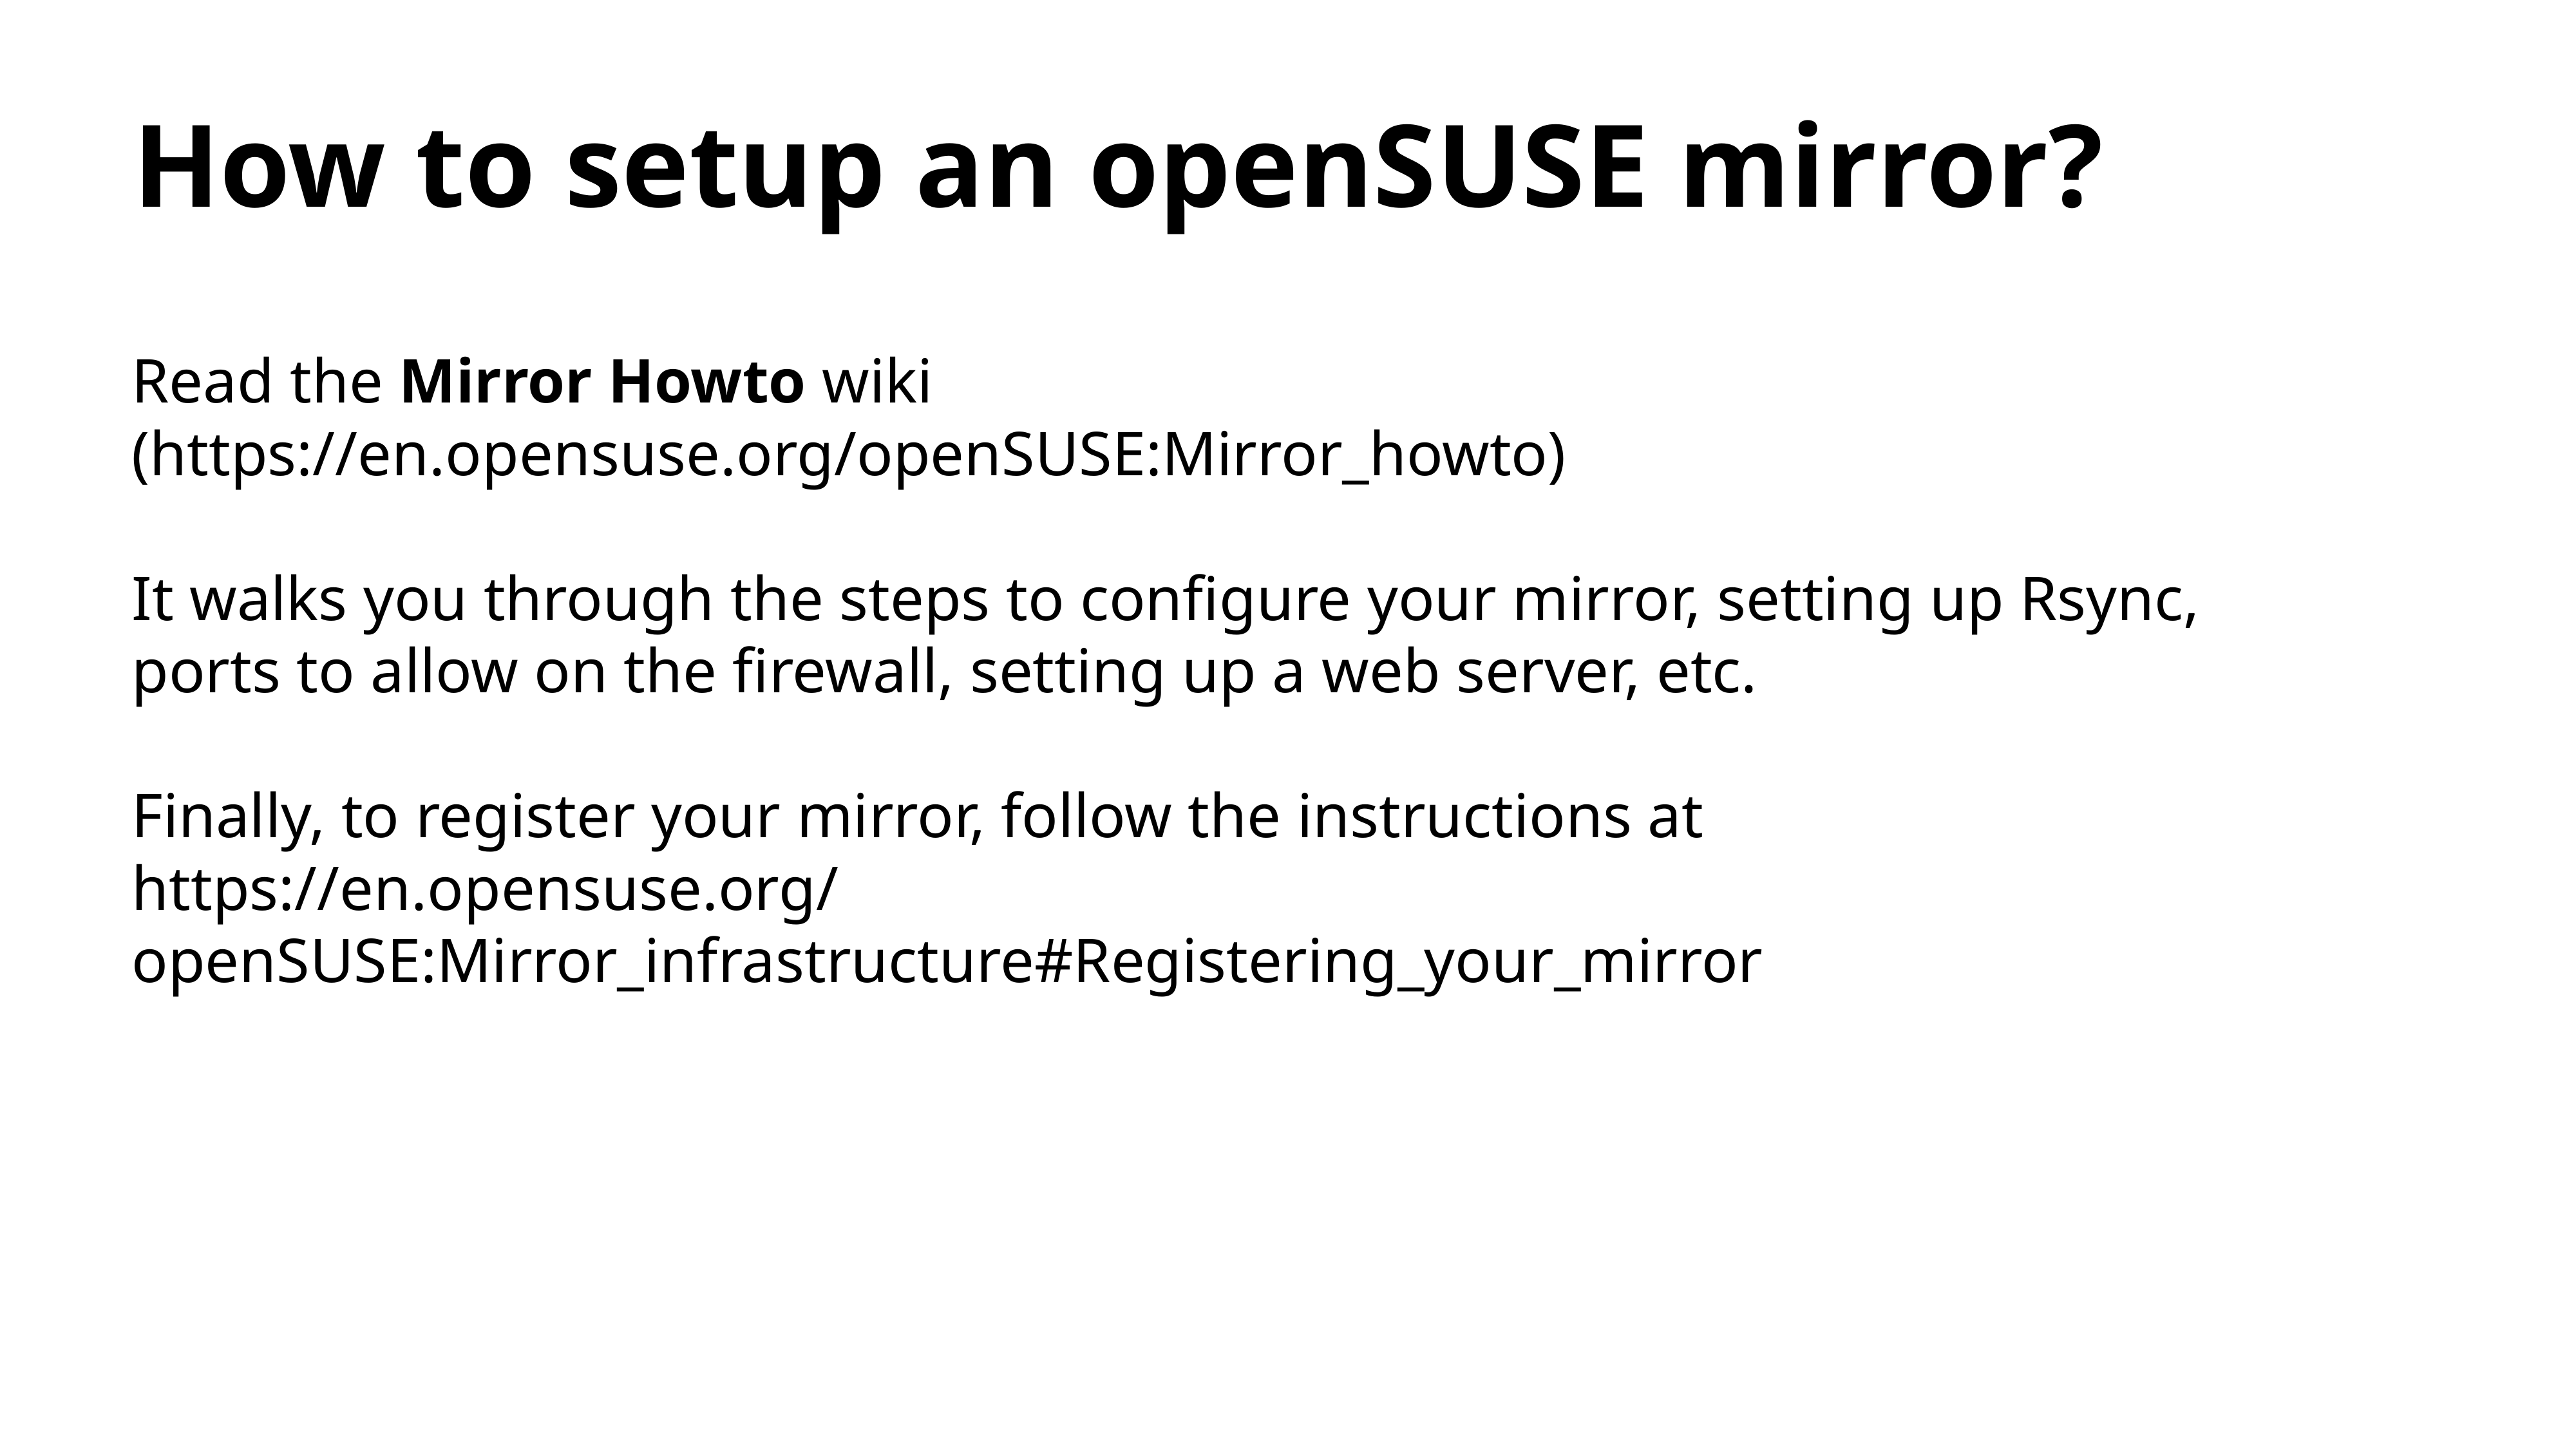

# How to setup an openSUSE mirror?
Read the Mirror Howto wiki (https://en.opensuse.org/openSUSE:Mirror_howto)
It walks you through the steps to configure your mirror, setting up Rsync, ports to allow on the firewall, setting up a web server, etc.
Finally, to register your mirror, follow the instructions at
https://en.opensuse.org/openSUSE:Mirror_infrastructure#Registering_your_mirror